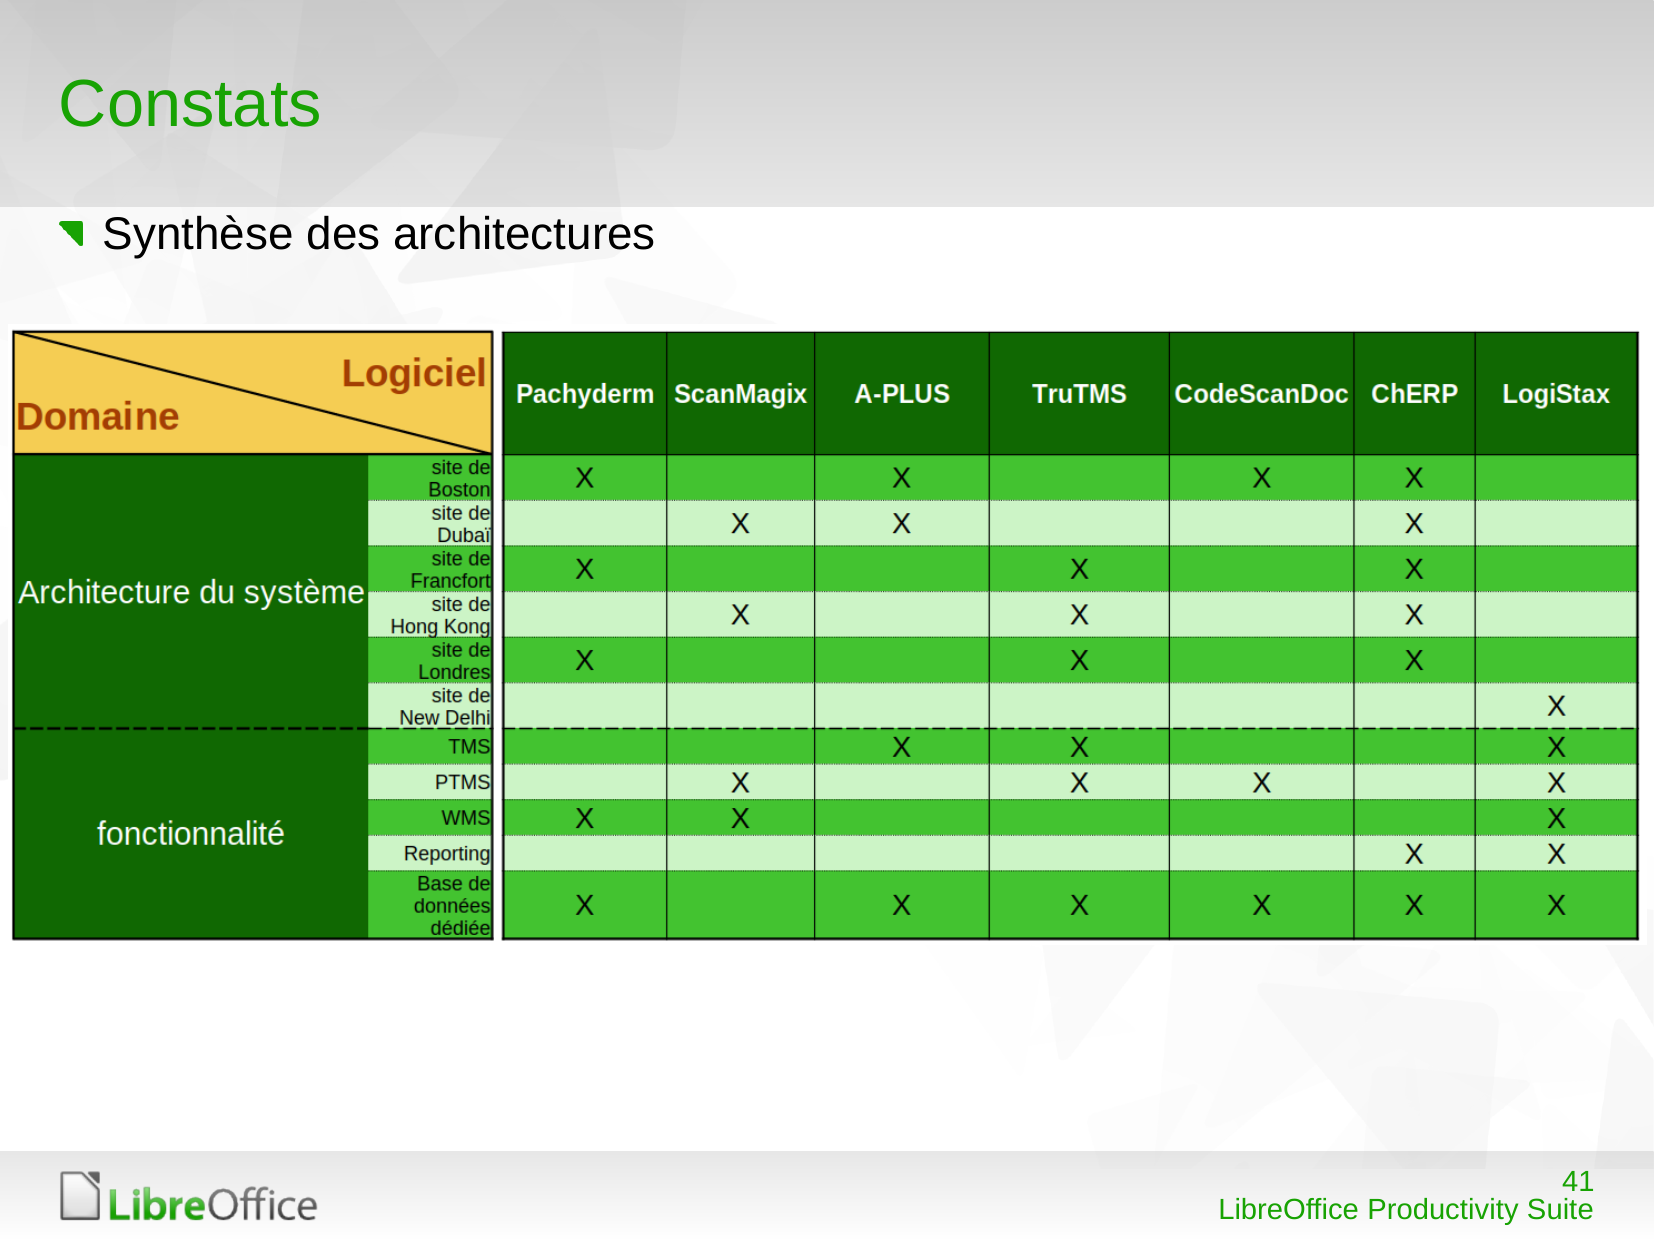

# Constats
Synthèse des architectures
41
LibreOffice Productivity Suite